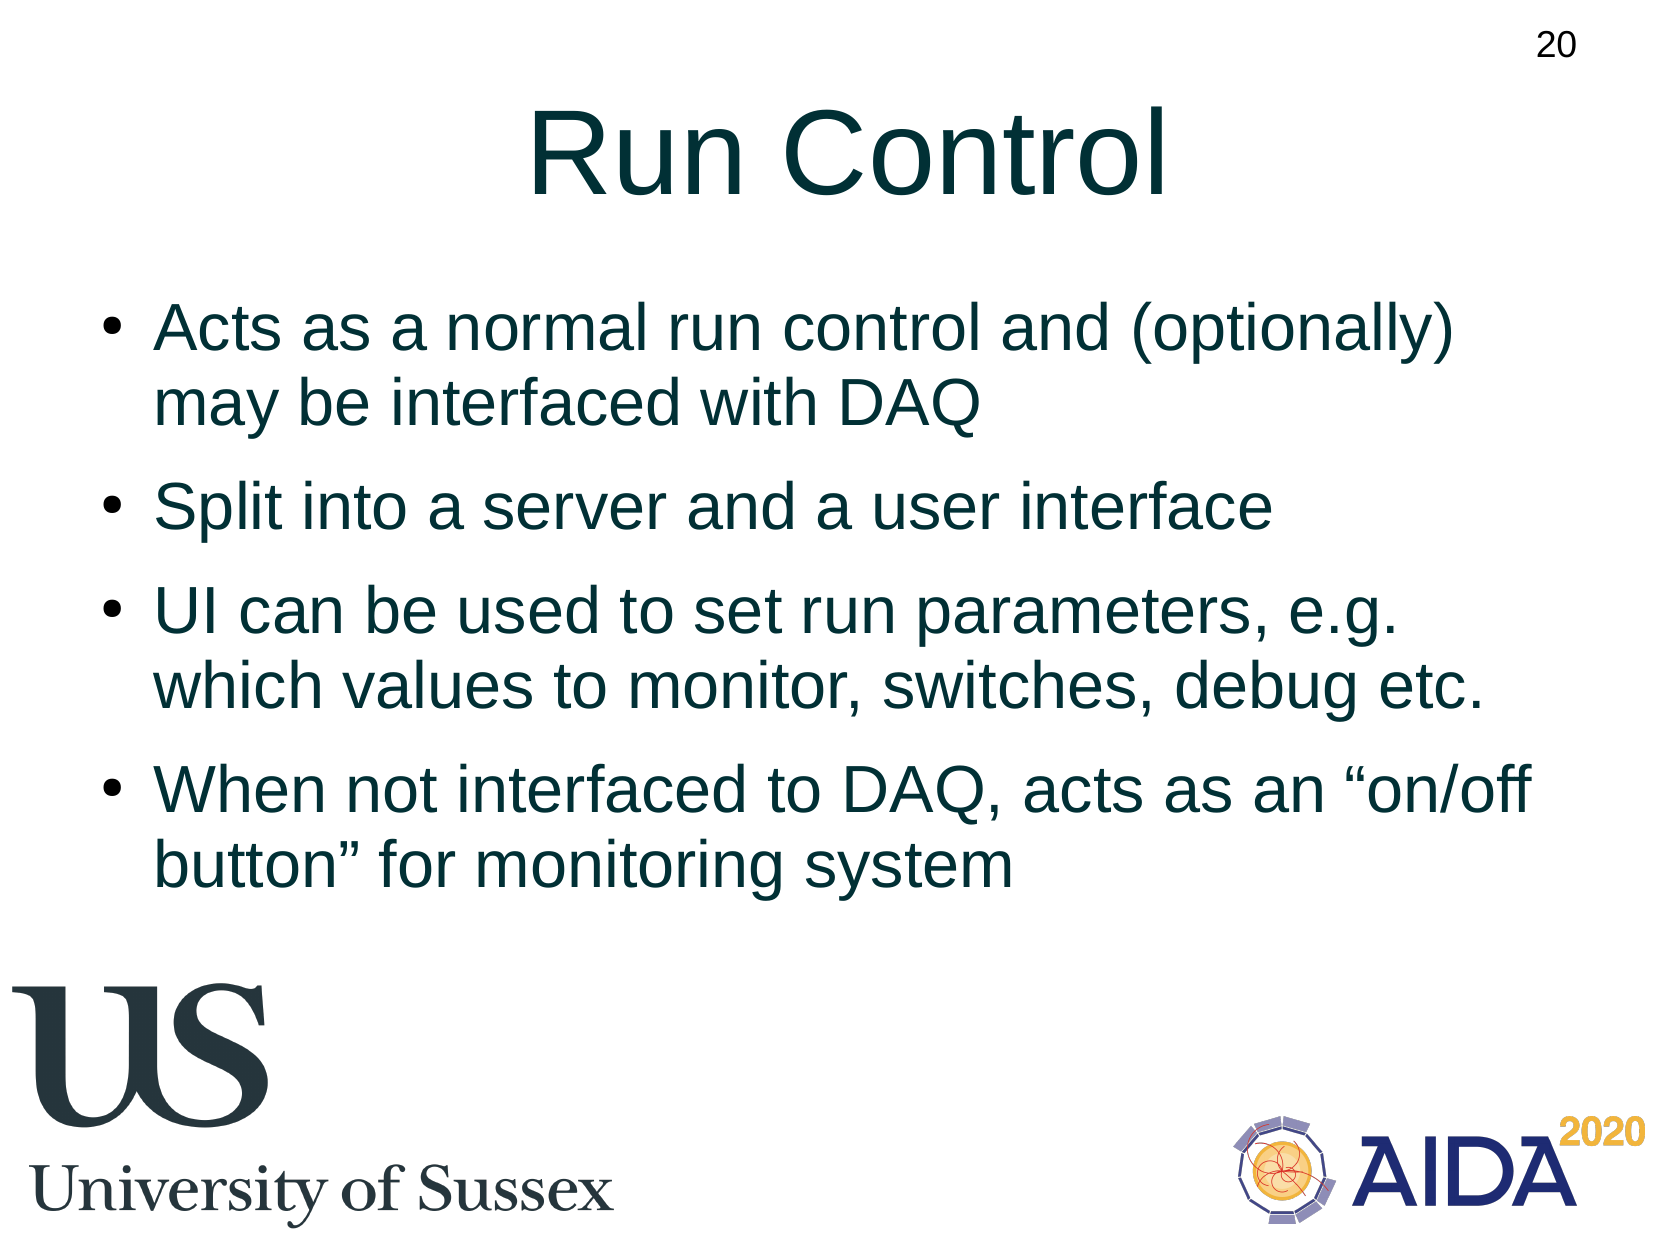

# Run Control
Acts as a normal run control and (optionally) may be interfaced with DAQ
Split into a server and a user interface
UI can be used to set run parameters, e.g. which values to monitor, switches, debug etc.
When not interfaced to DAQ, acts as an “on/off button” for monitoring system